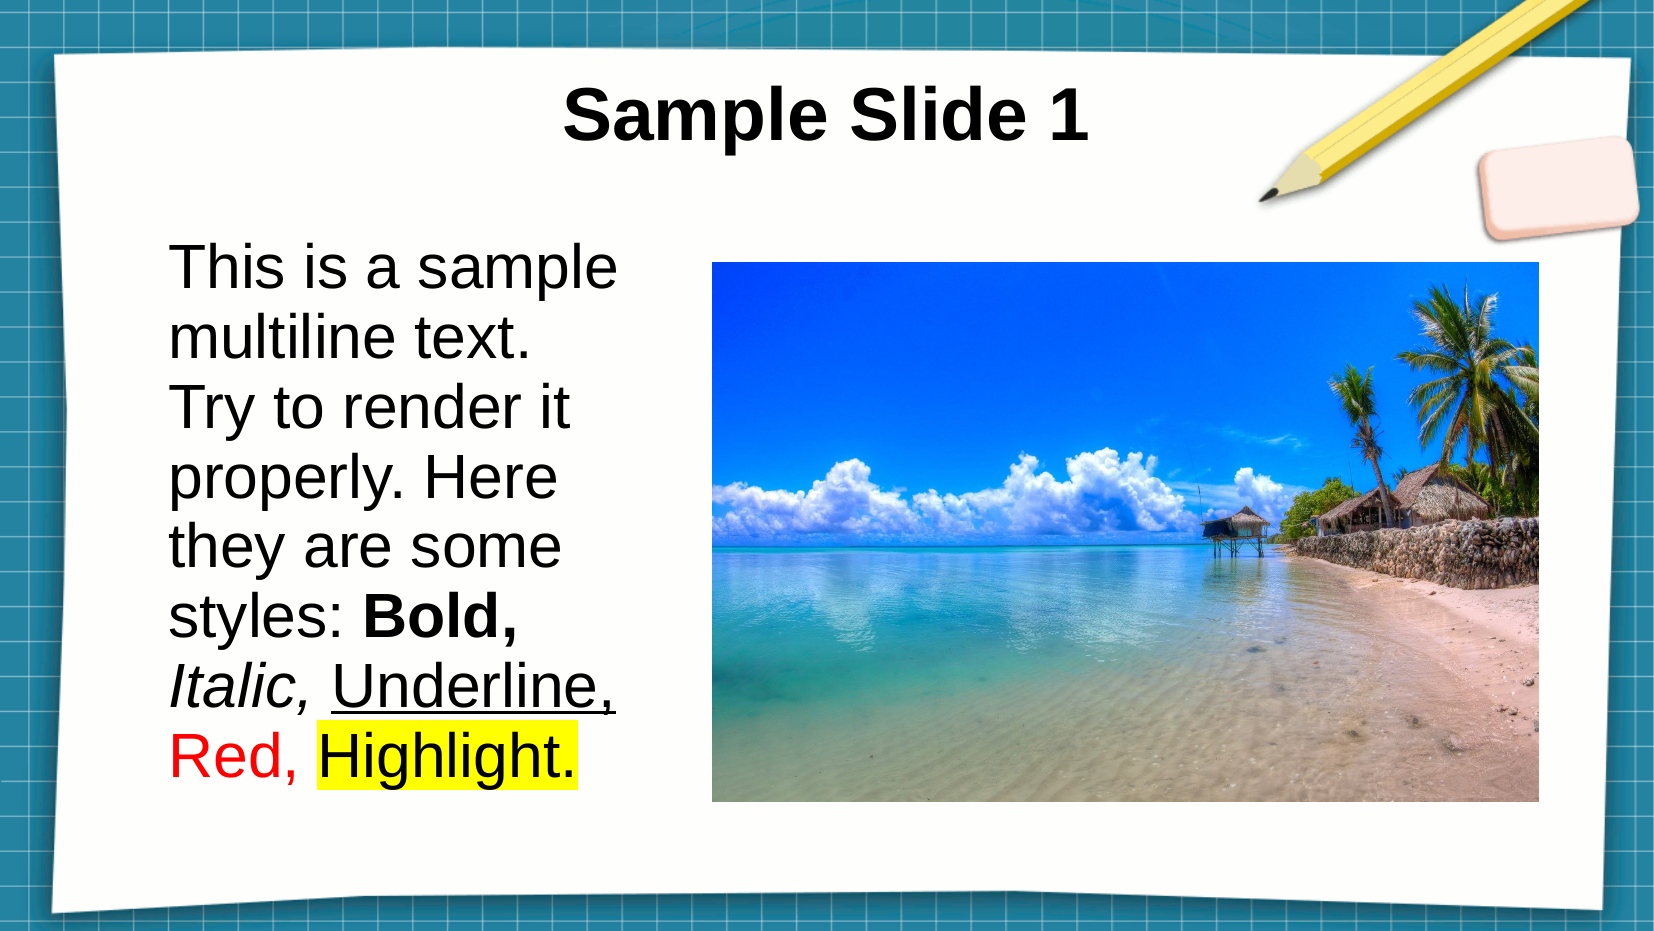

# Sample Slide 1
This is a sample multiline text. Try to render it properly. Here they are some styles: Bold, Italic, Underline, Red, Highlight.